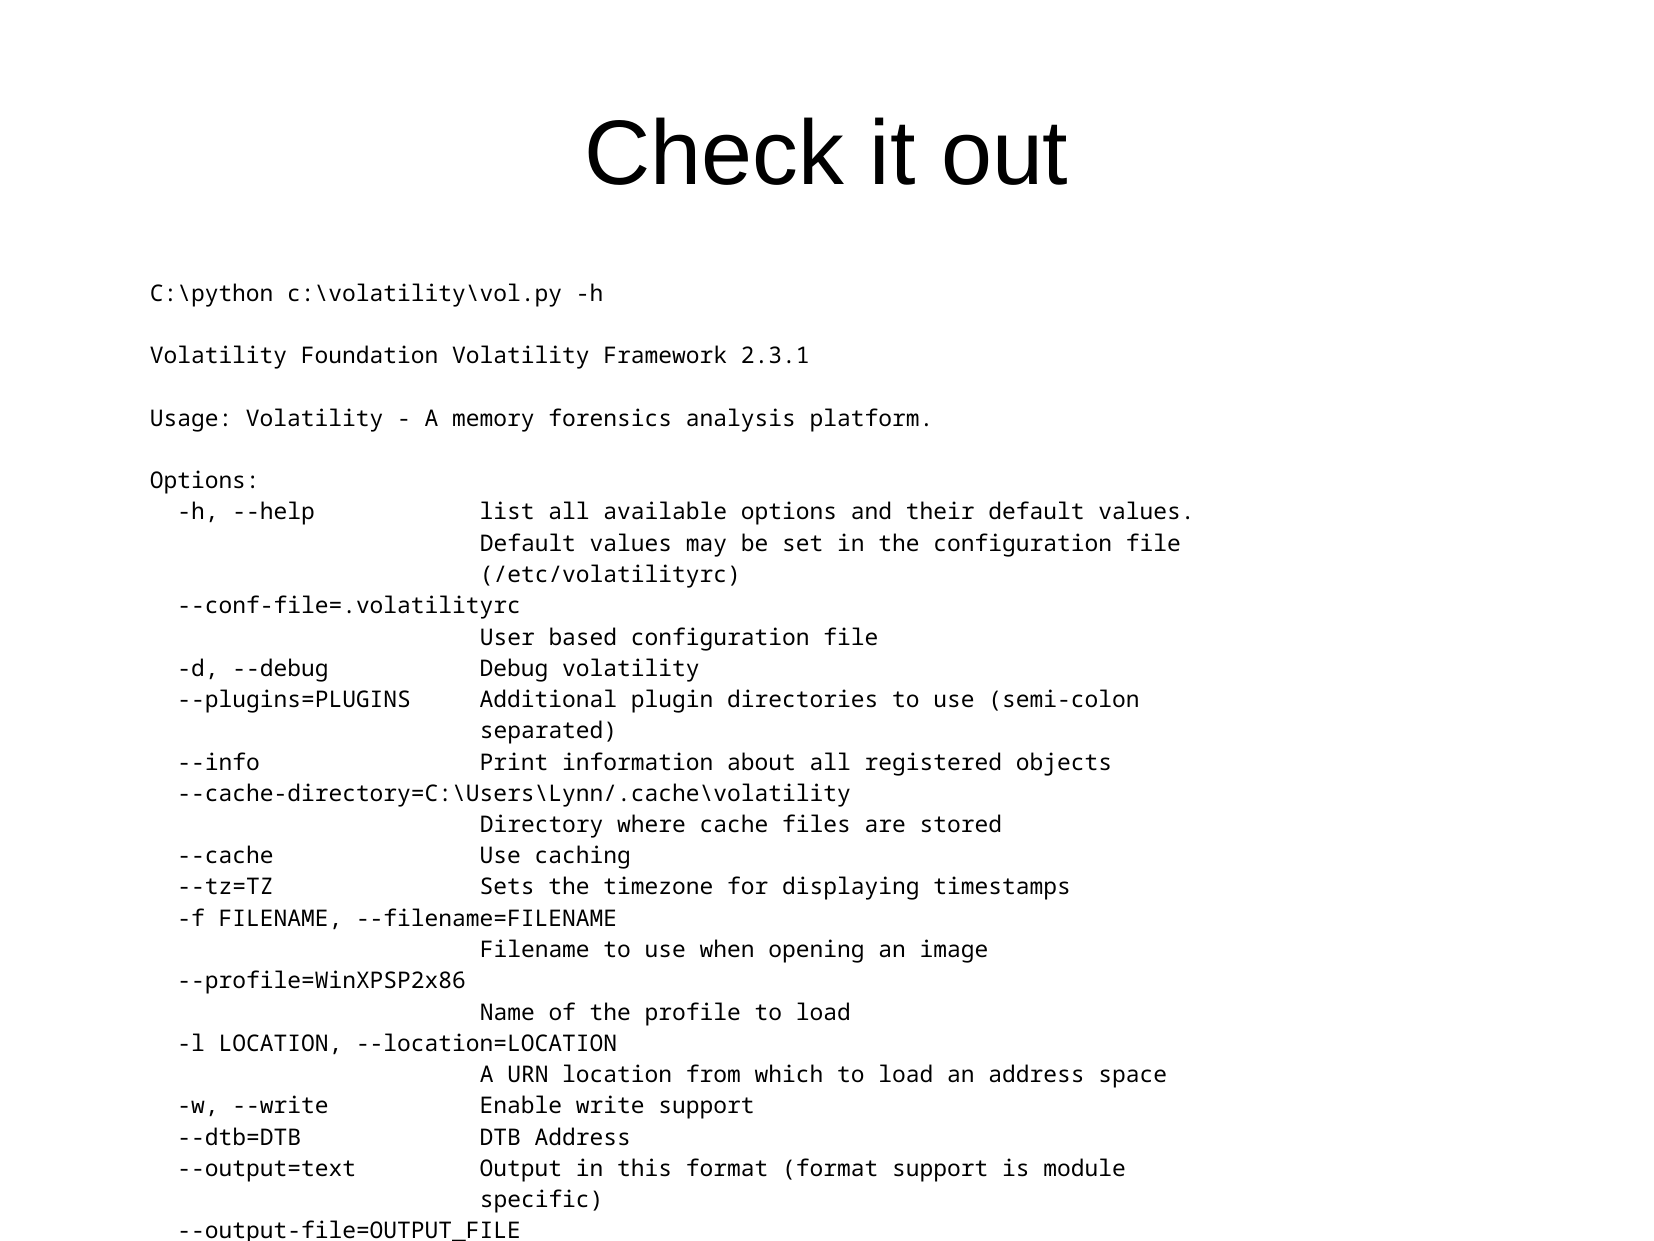

# Check it out
C:\python c:\volatility\vol.py -h
Volatility Foundation Volatility Framework 2.3.1
Usage: Volatility - A memory forensics analysis platform.
Options:
 -h, --help list all available options and their default values.
 Default values may be set in the configuration file
 (/etc/volatilityrc)
 --conf-file=.volatilityrc
 User based configuration file
 -d, --debug Debug volatility
 --plugins=PLUGINS Additional plugin directories to use (semi-colon
 separated)
 --info Print information about all registered objects
 --cache-directory=C:\Users\Lynn/.cache\volatility
 Directory where cache files are stored
 --cache Use caching
 --tz=TZ Sets the timezone for displaying timestamps
 -f FILENAME, --filename=FILENAME
 Filename to use when opening an image
 --profile=WinXPSP2x86
 Name of the profile to load
 -l LOCATION, --location=LOCATION
 A URN location from which to load an address space
 -w, --write Enable write support
 --dtb=DTB DTB Address
 --output=text Output in this format (format support is module
 specific)
 --output-file=OUTPUT_FILE
 write output in this file
 -v, --verbose Verbose information
 --shift=SHIFT Mac KASLR shift address
 -g KDBG, --kdbg=KDBG Specify a specific KDBG virtual address
 -k KPCR, --kpcr=KPCR Specify a specific KPCR address